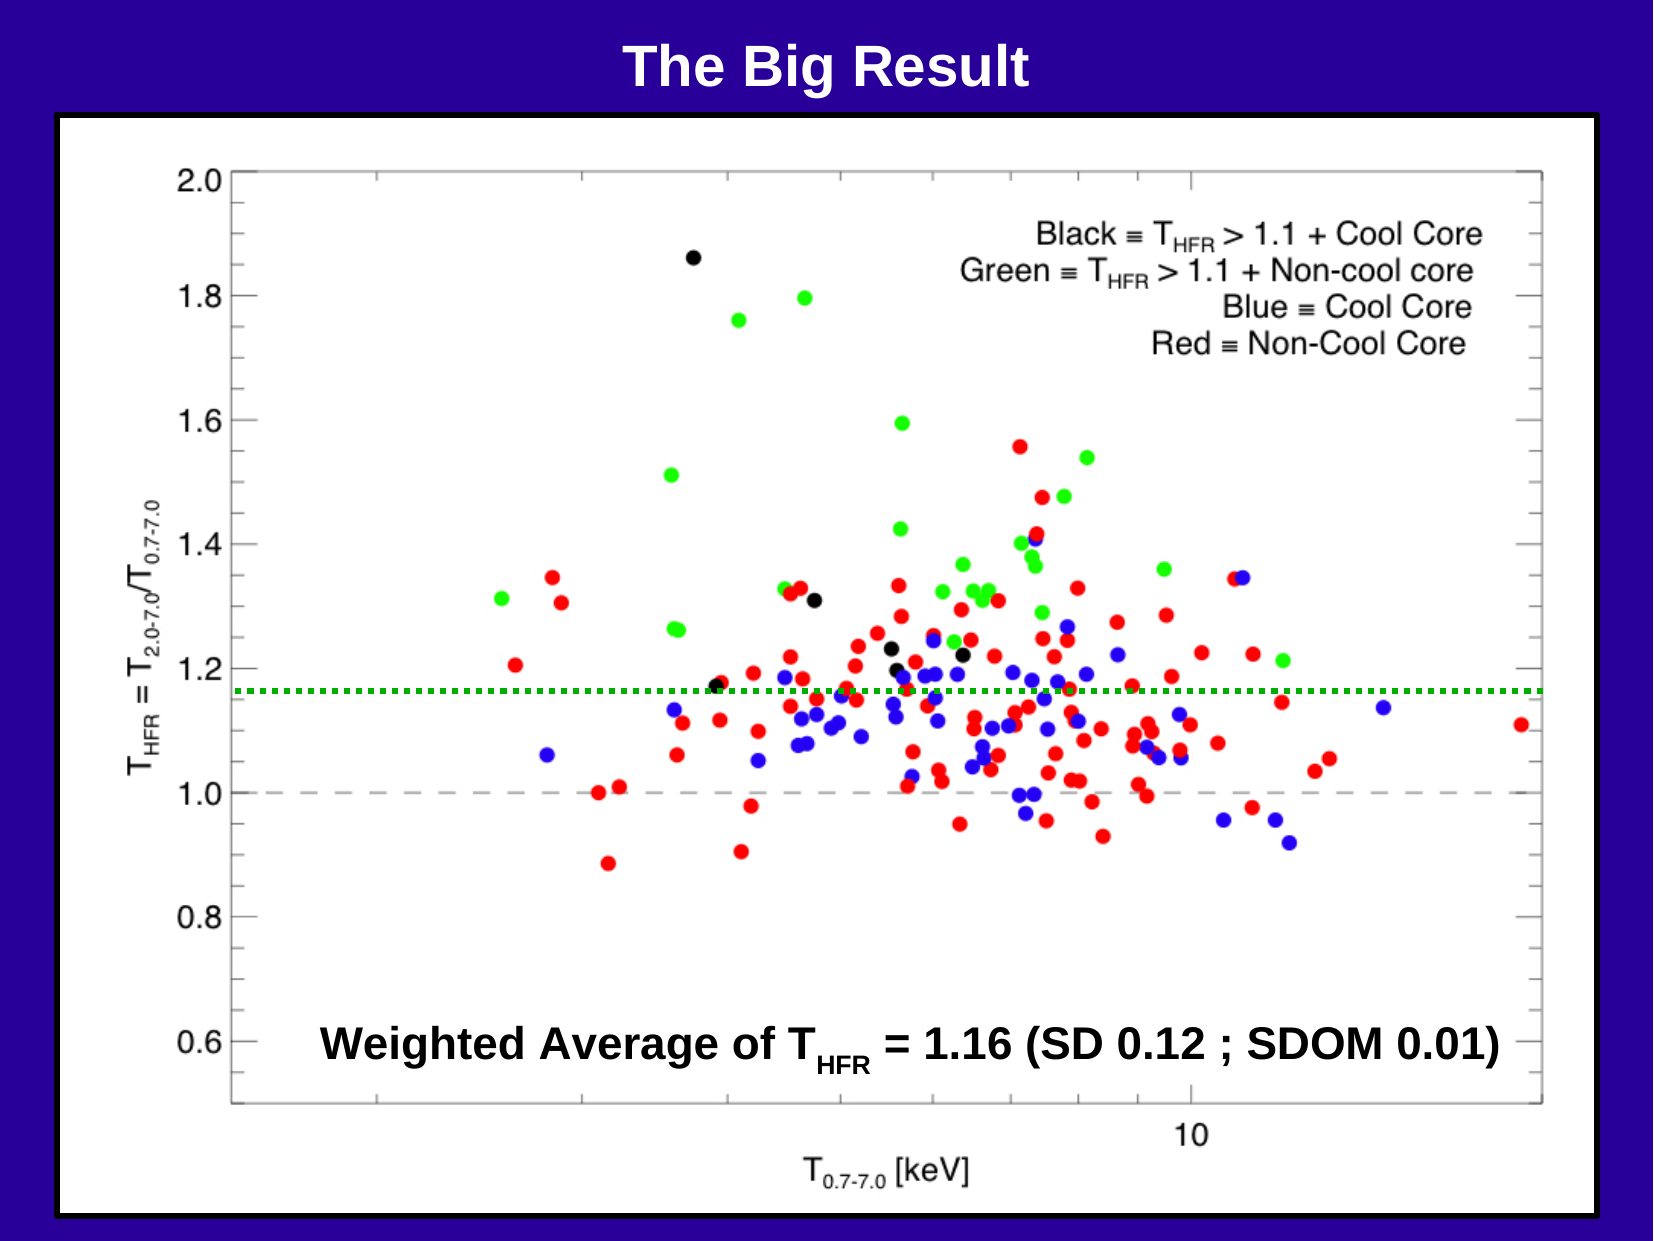

The Big Result
Weighted Average of THFR = 1.16 (SD 0.12 ; SDOM 0.01)